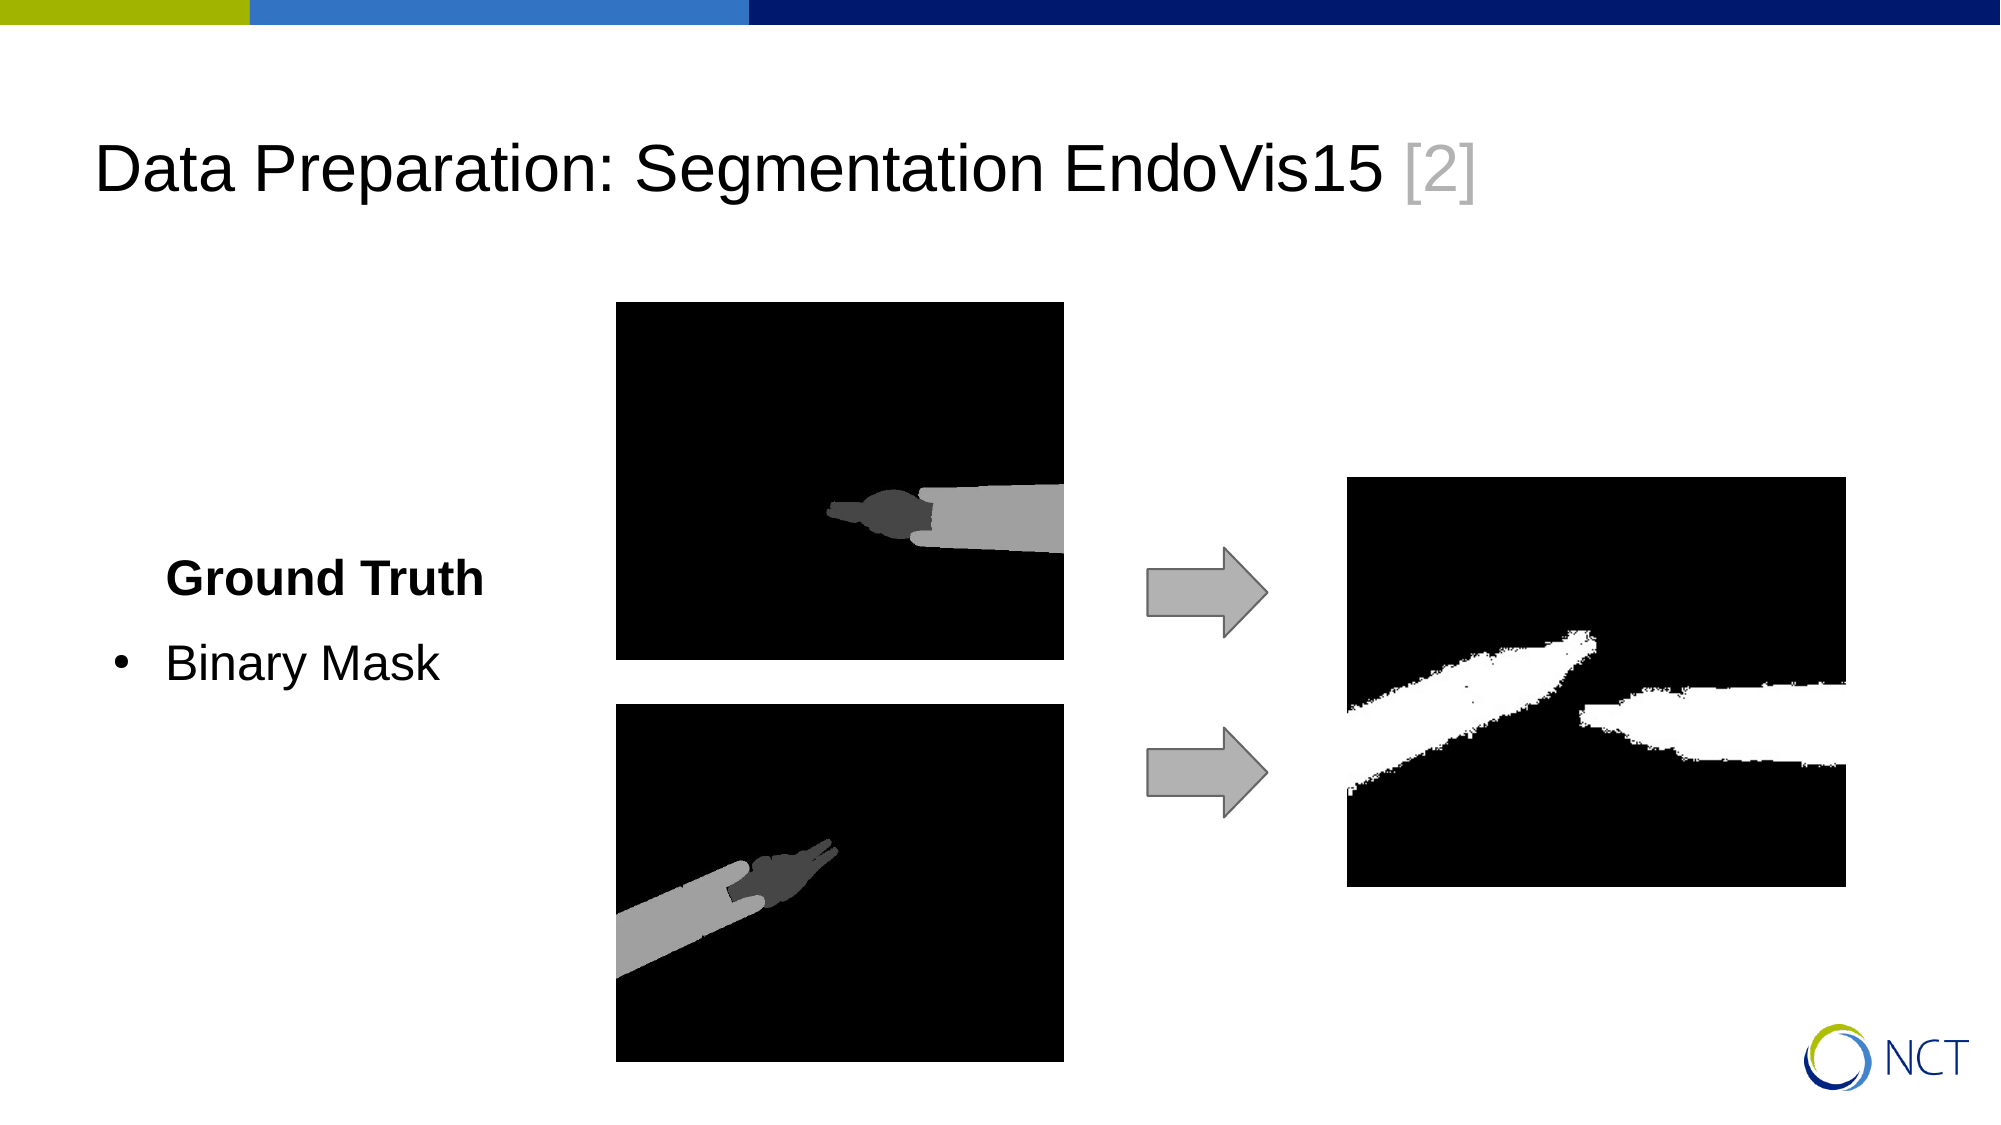

# Data Preparation: Segmentation EndoVis15 [2]
Ground Truth
Binary Mask